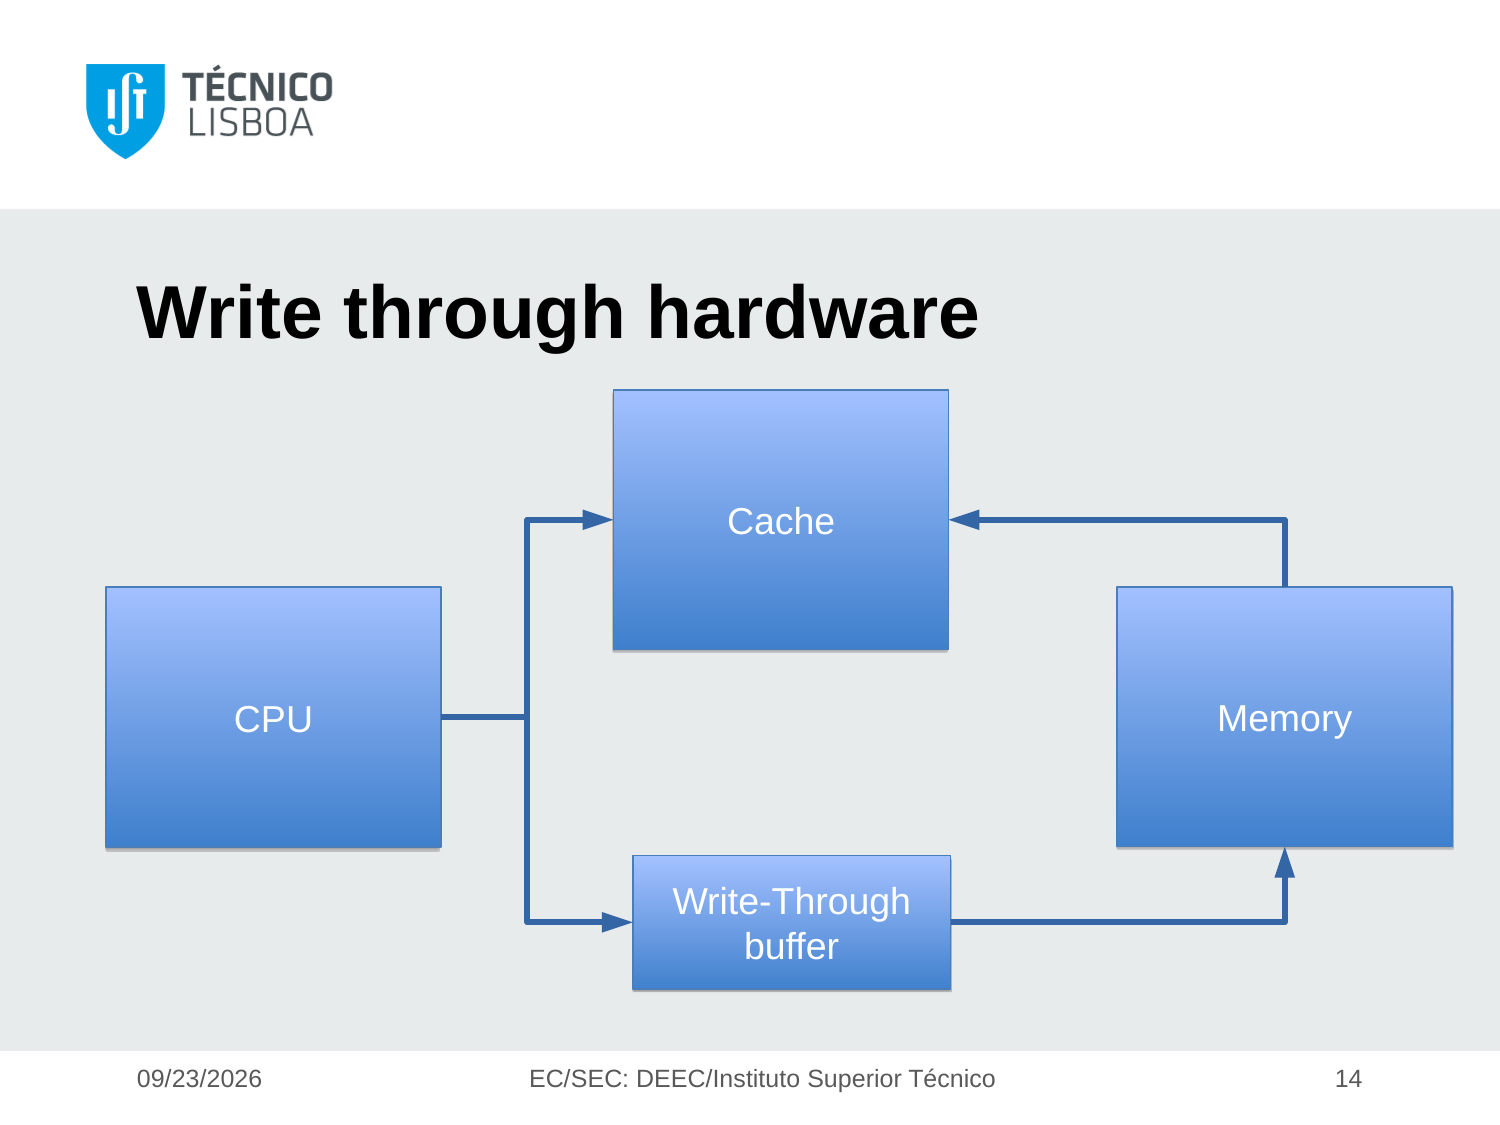

# Write through hardware
Cache
Memory
CPU
Write-Through buffer
EC/SEC: DEEC/Instituto Superior Técnico